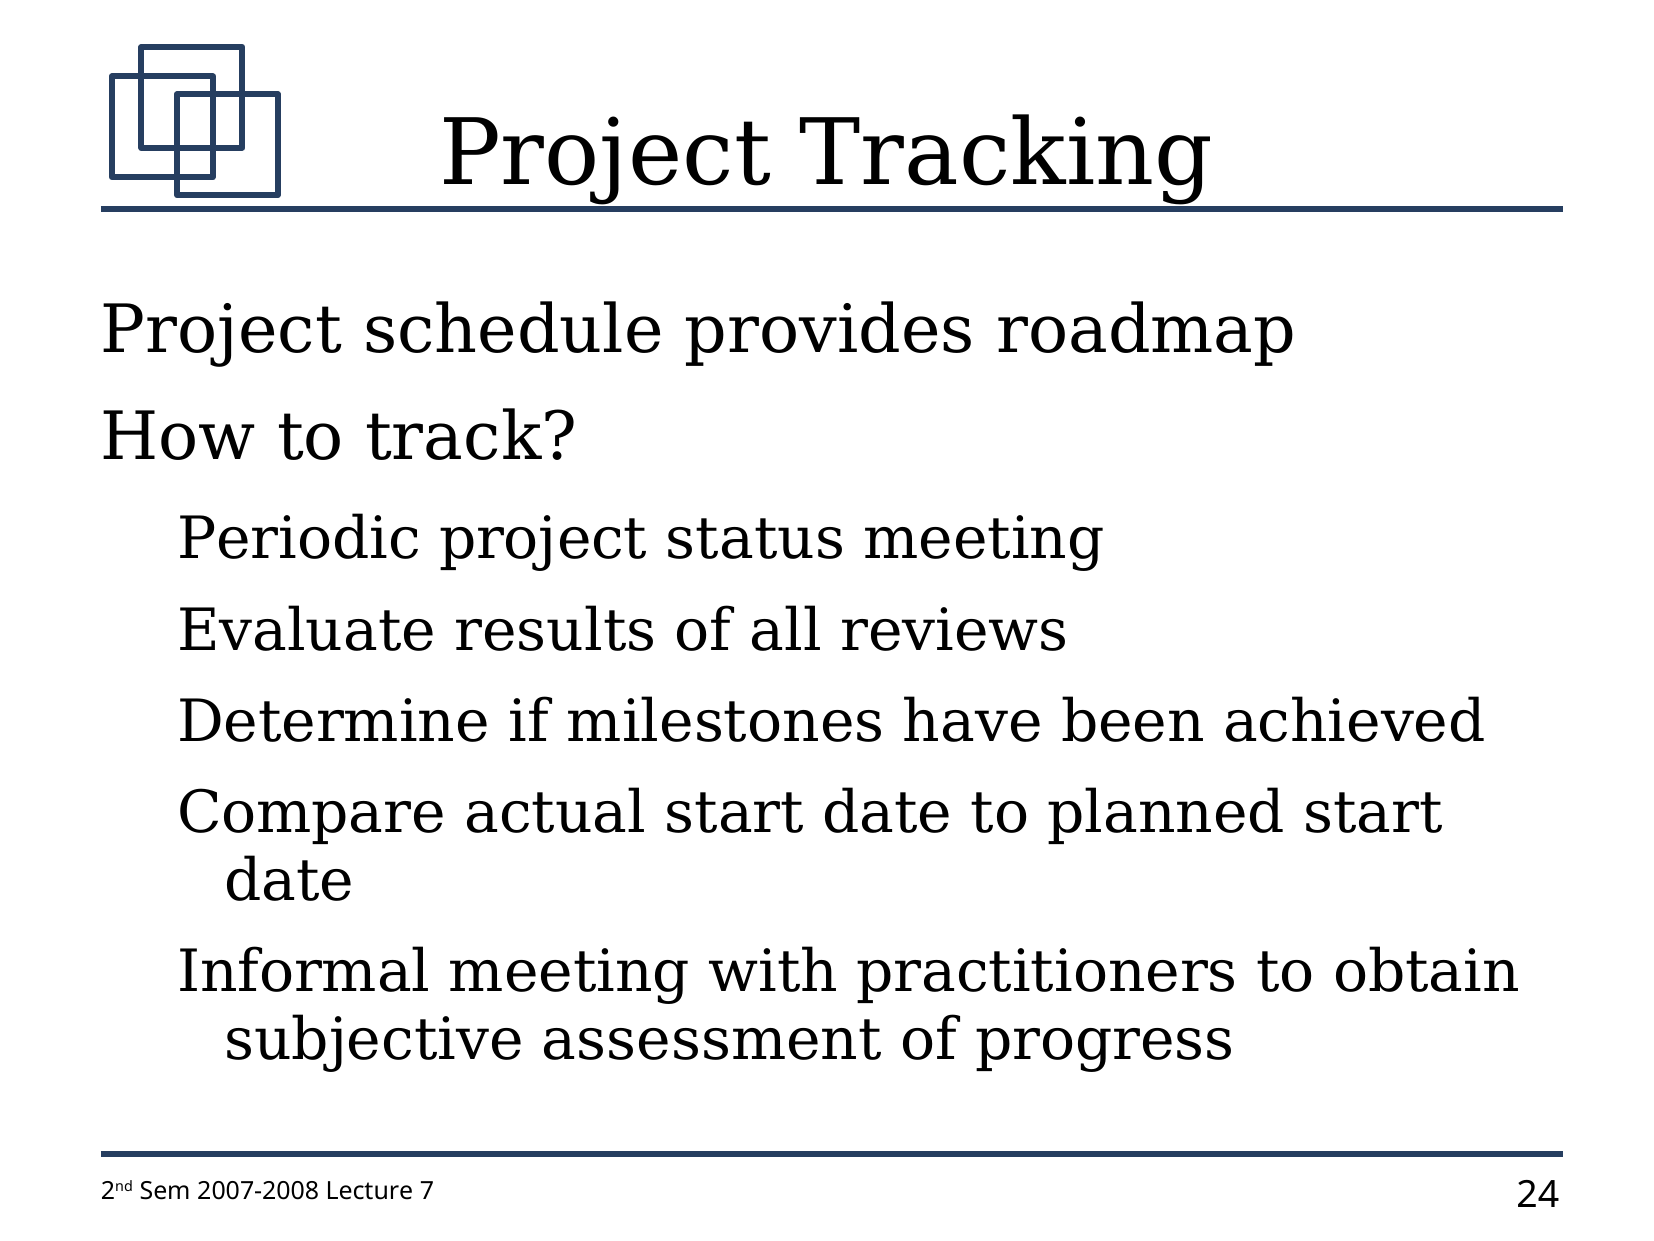

# Project Tracking
Project schedule provides roadmap
How to track?
Periodic project status meeting
Evaluate results of all reviews
Determine if milestones have been achieved
Compare actual start date to planned start date
Informal meeting with practitioners to obtain subjective assessment of progress